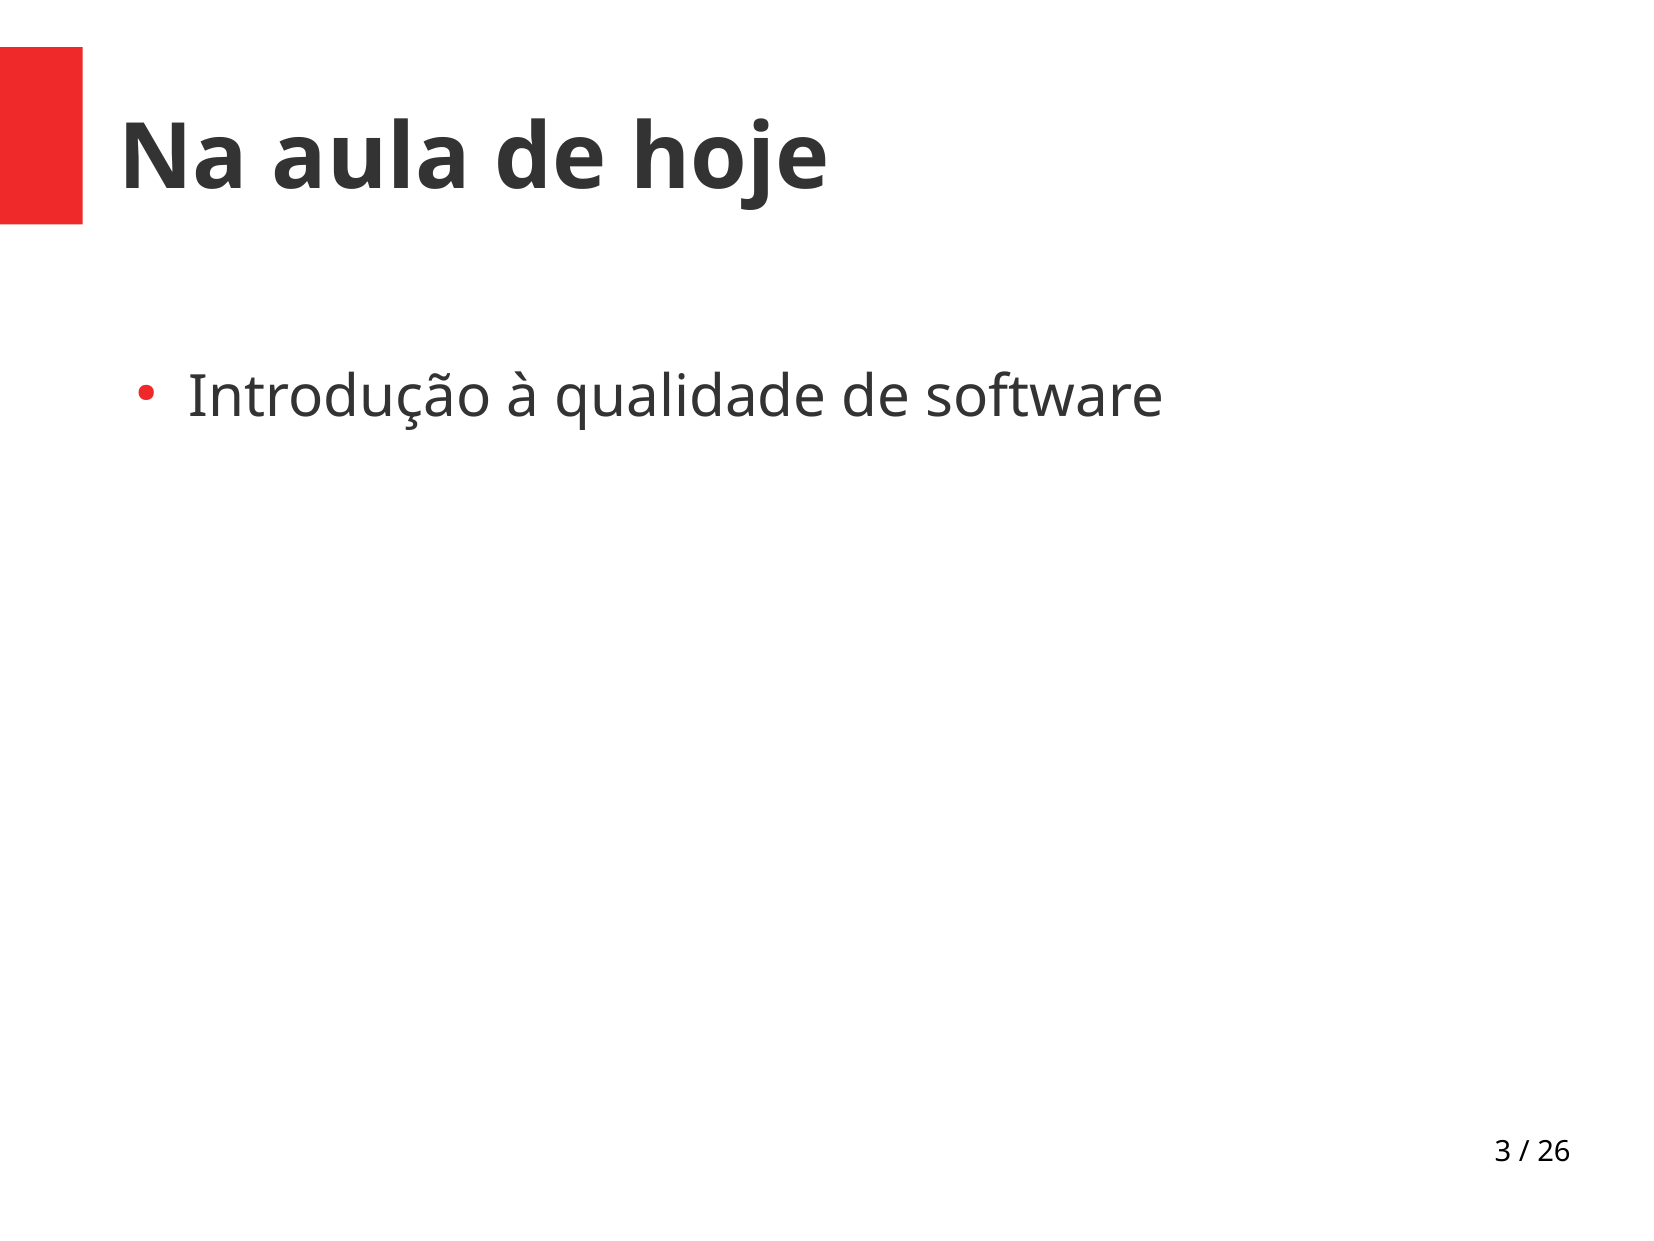

# Na aula de hoje
Introdução à qualidade de software
3